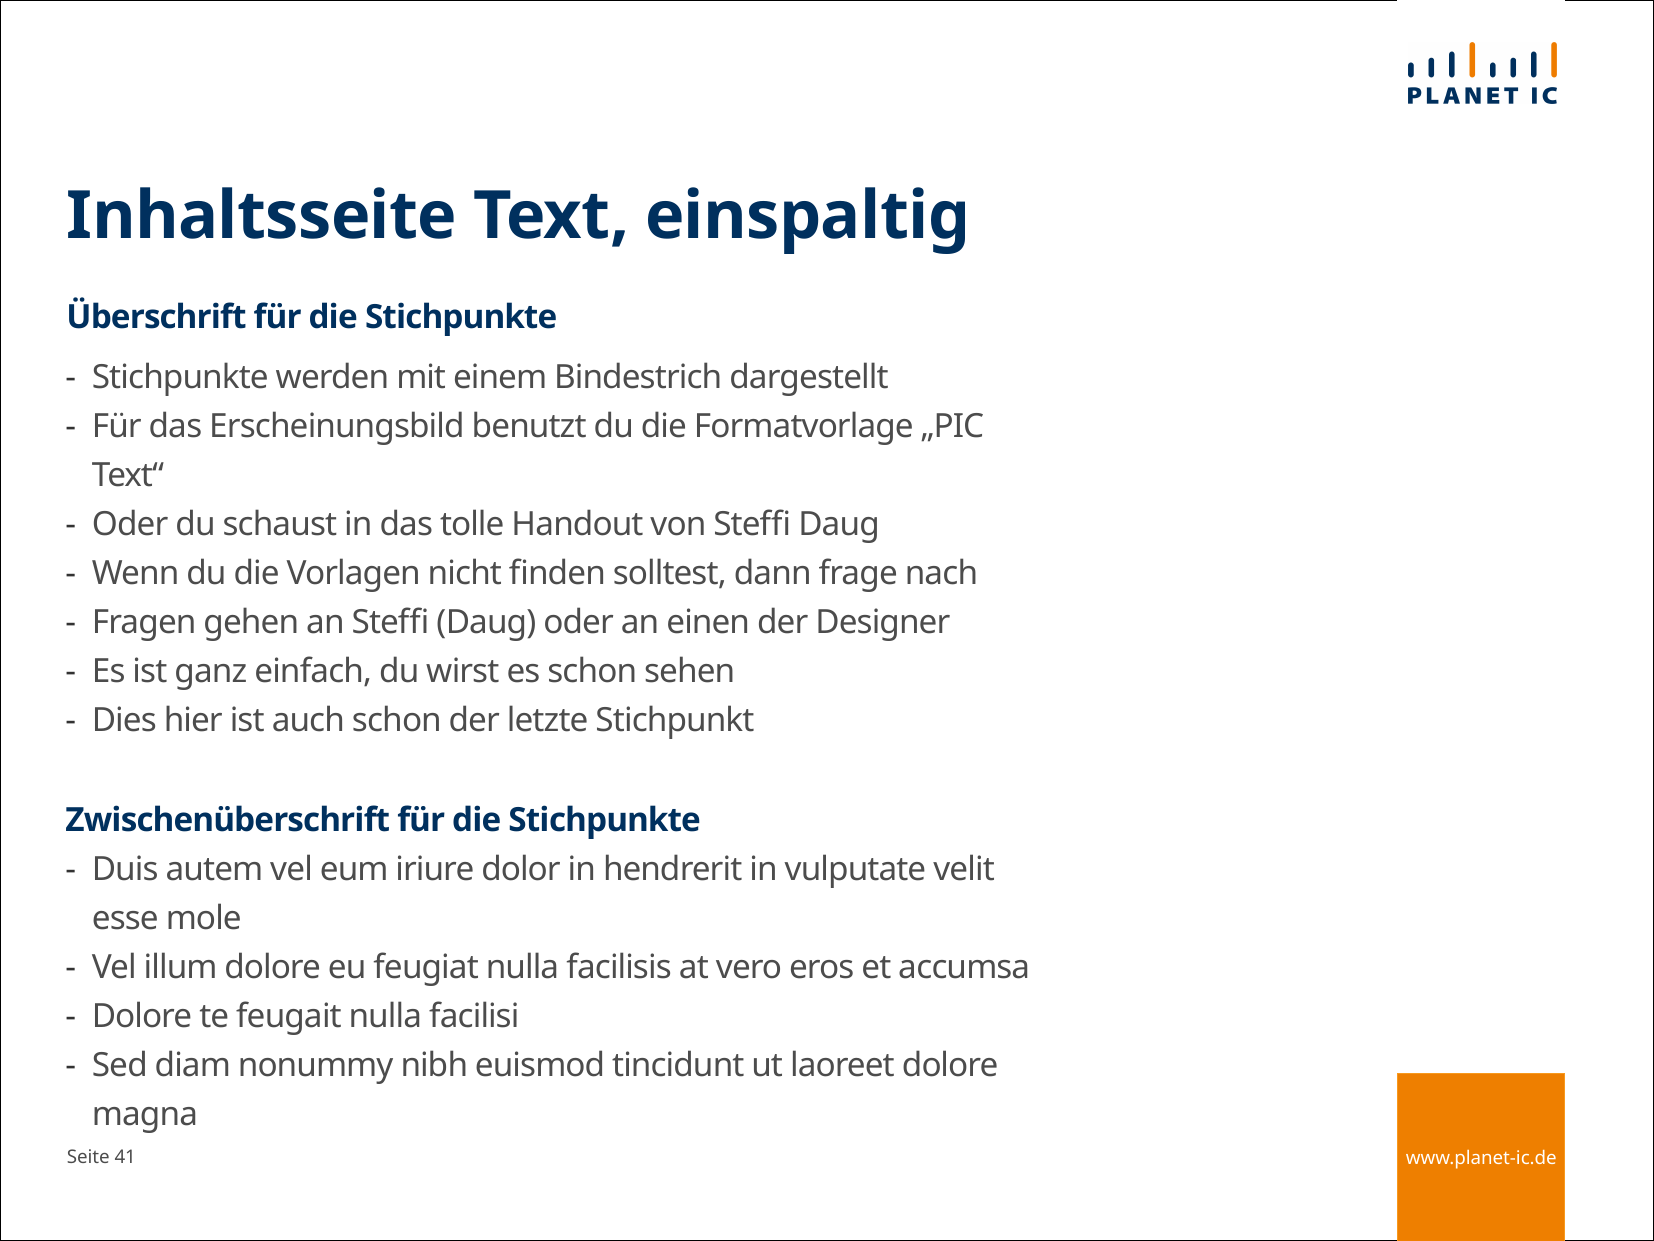

Inhaltsseite Text, einspaltig
Überschrift für die Stichpunkte
Stichpunkte werden mit einem Bindestrich dargestellt
Für das Erscheinungsbild benutzt du die Formatvorlage „PIC Text“
Oder du schaust in das tolle Handout von Steffi Daug
Wenn du die Vorlagen nicht finden solltest, dann frage nach
Fragen gehen an Steffi (Daug) oder an einen der Designer
Es ist ganz einfach, du wirst es schon sehen
Dies hier ist auch schon der letzte Stichpunkt
Zwischenüberschrift für die Stichpunkte
Duis autem vel eum iriure dolor in hendrerit in vulputate velit esse mole
Vel illum dolore eu feugiat nulla facilisis at vero eros et accumsa
Dolore te feugait nulla facilisi
Sed diam nonummy nibh euismod tincidunt ut laoreet dolore magna